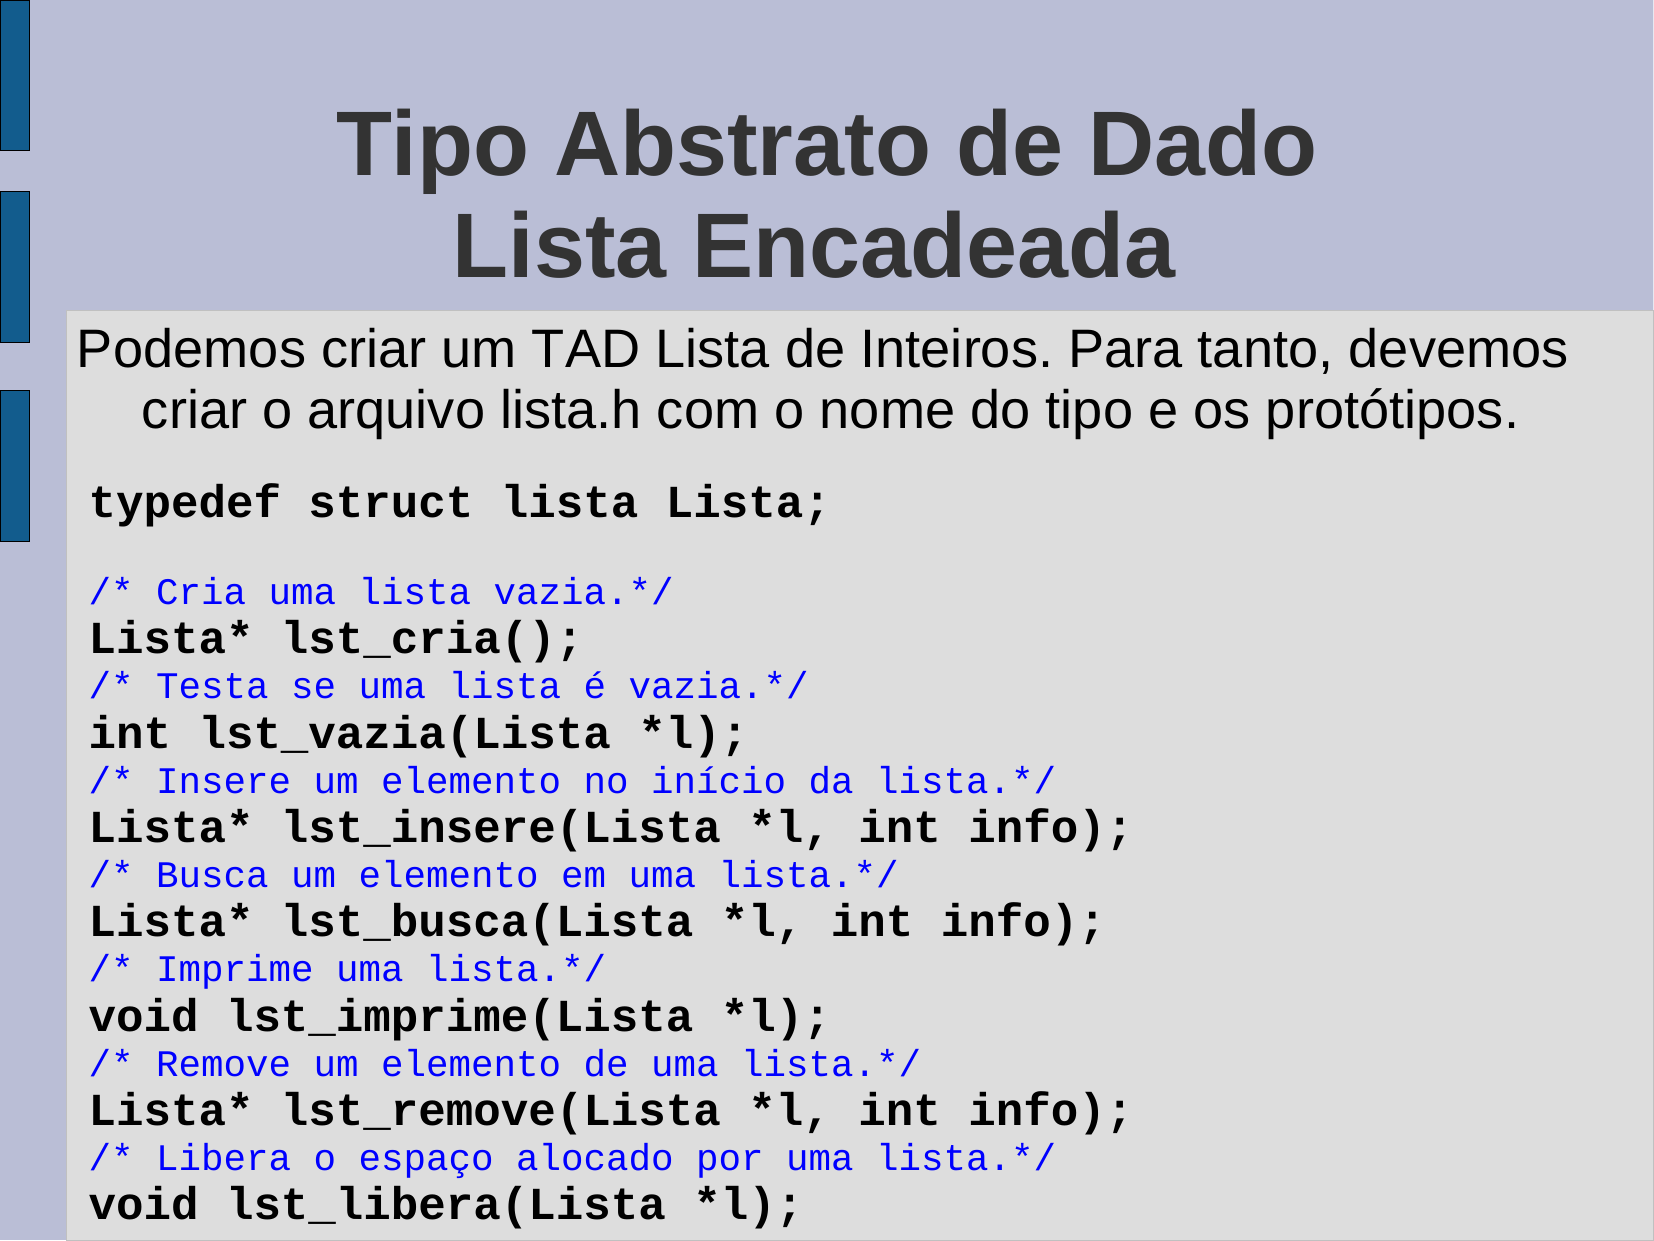

# Tipo Abstrato de Dado Lista Encadeada
Podemos criar um TAD Lista de Inteiros. Para tanto, devemos
criar o arquivo lista.h com o nome do tipo e os protótipos.
typedef struct lista Lista;
/* Cria uma lista vazia.*/
Lista* lst_cria();
/* Testa se uma lista é vazia.*/
int lst_vazia(Lista *l);
/* Insere um elemento no início da lista.*/
Lista* lst_insere(Lista *l, int info);
/* Busca um elemento em uma lista.*/
Lista* lst_busca(Lista *l, int info);
/* Imprime uma lista.*/
void lst_imprime(Lista *l);
/* Remove um elemento de uma lista.*/
Lista* lst_remove(Lista *l, int info);
/* Libera o espaço alocado por uma lista.*/
void lst_libera(Lista *l);